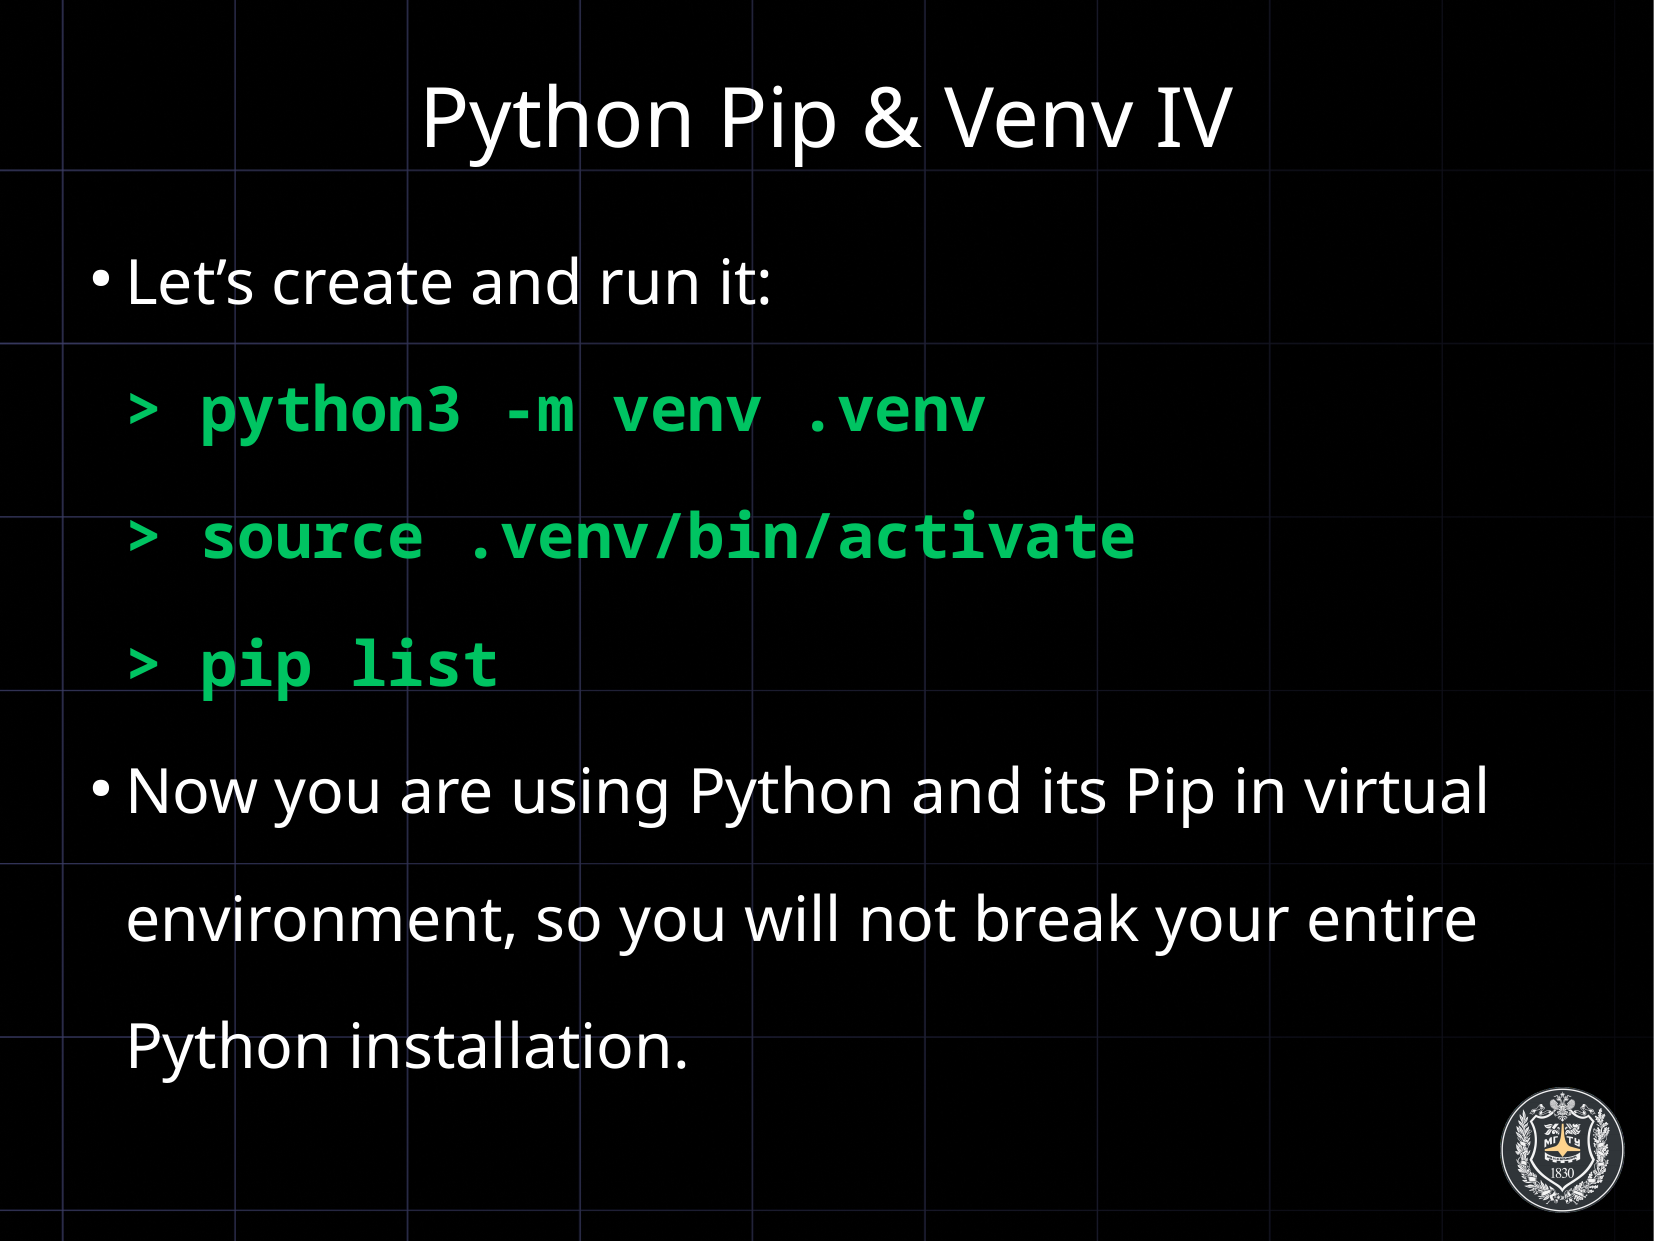

# Python Pip & Venv IV
Let’s create and run it:
> python3 -m venv .venv
> source .venv/bin/activate
> pip list
Now you are using Python and its Pip in virtual environment, so you will not break your entire Python installation.